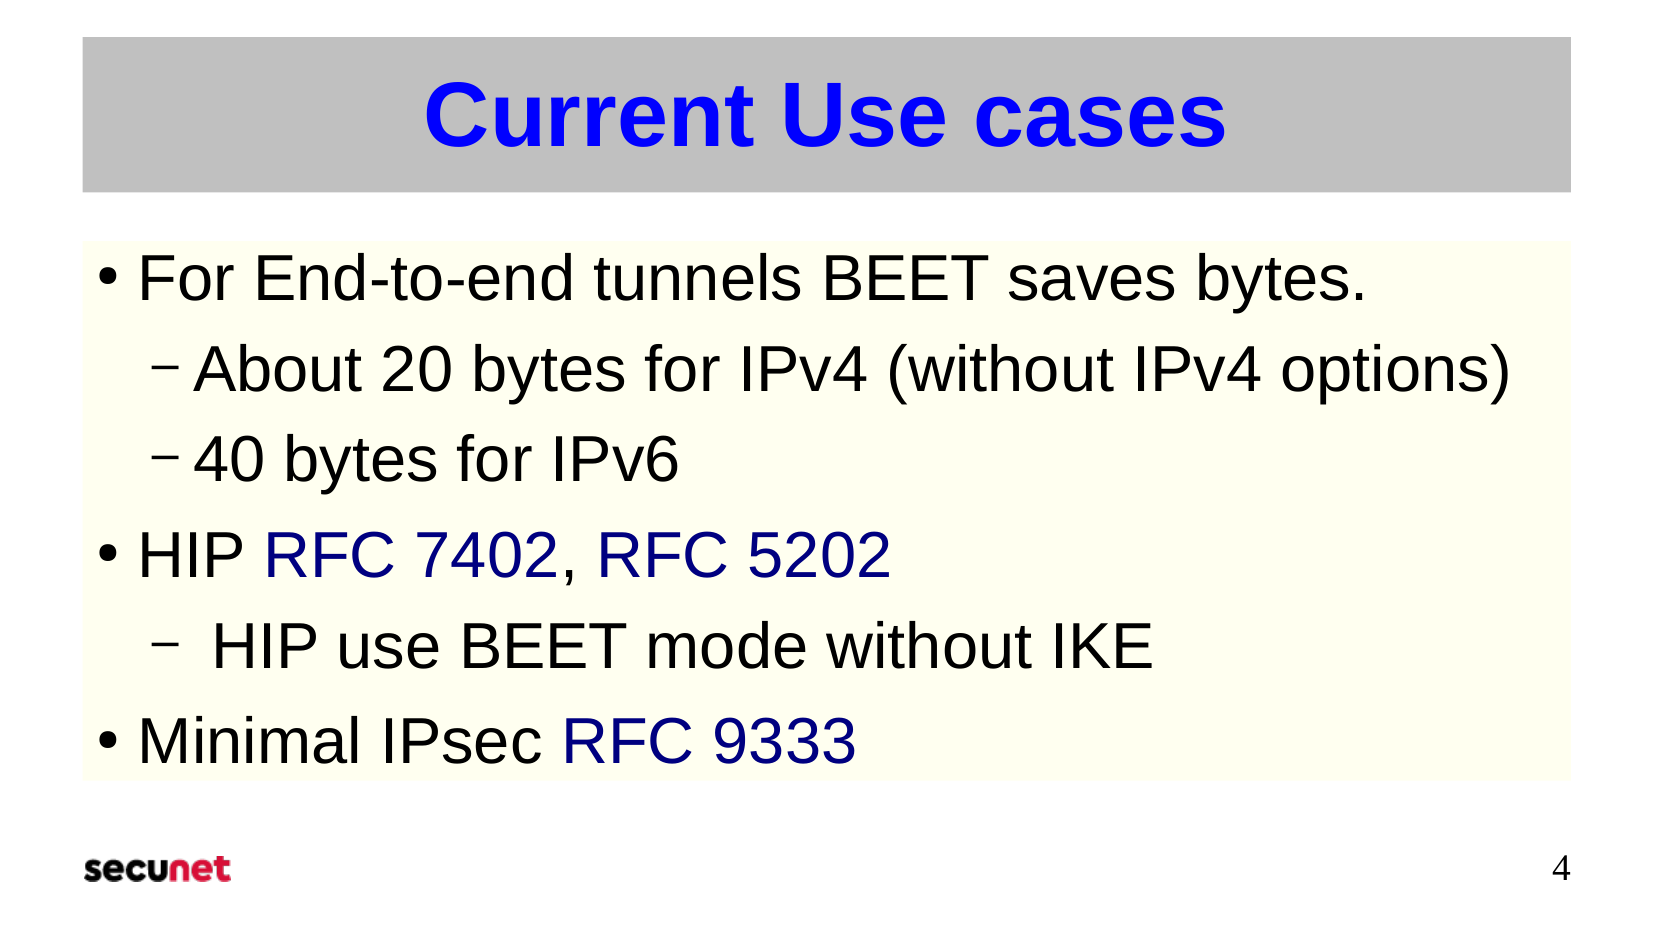

# Current Use cases
For End-to-end tunnels BEET saves bytes.
About 20 bytes for IPv4 (without IPv4 options)
40 bytes for IPv6
HIP RFC 7402, RFC 5202
 HIP use BEET mode without IKE
Minimal IPsec RFC 9333
4